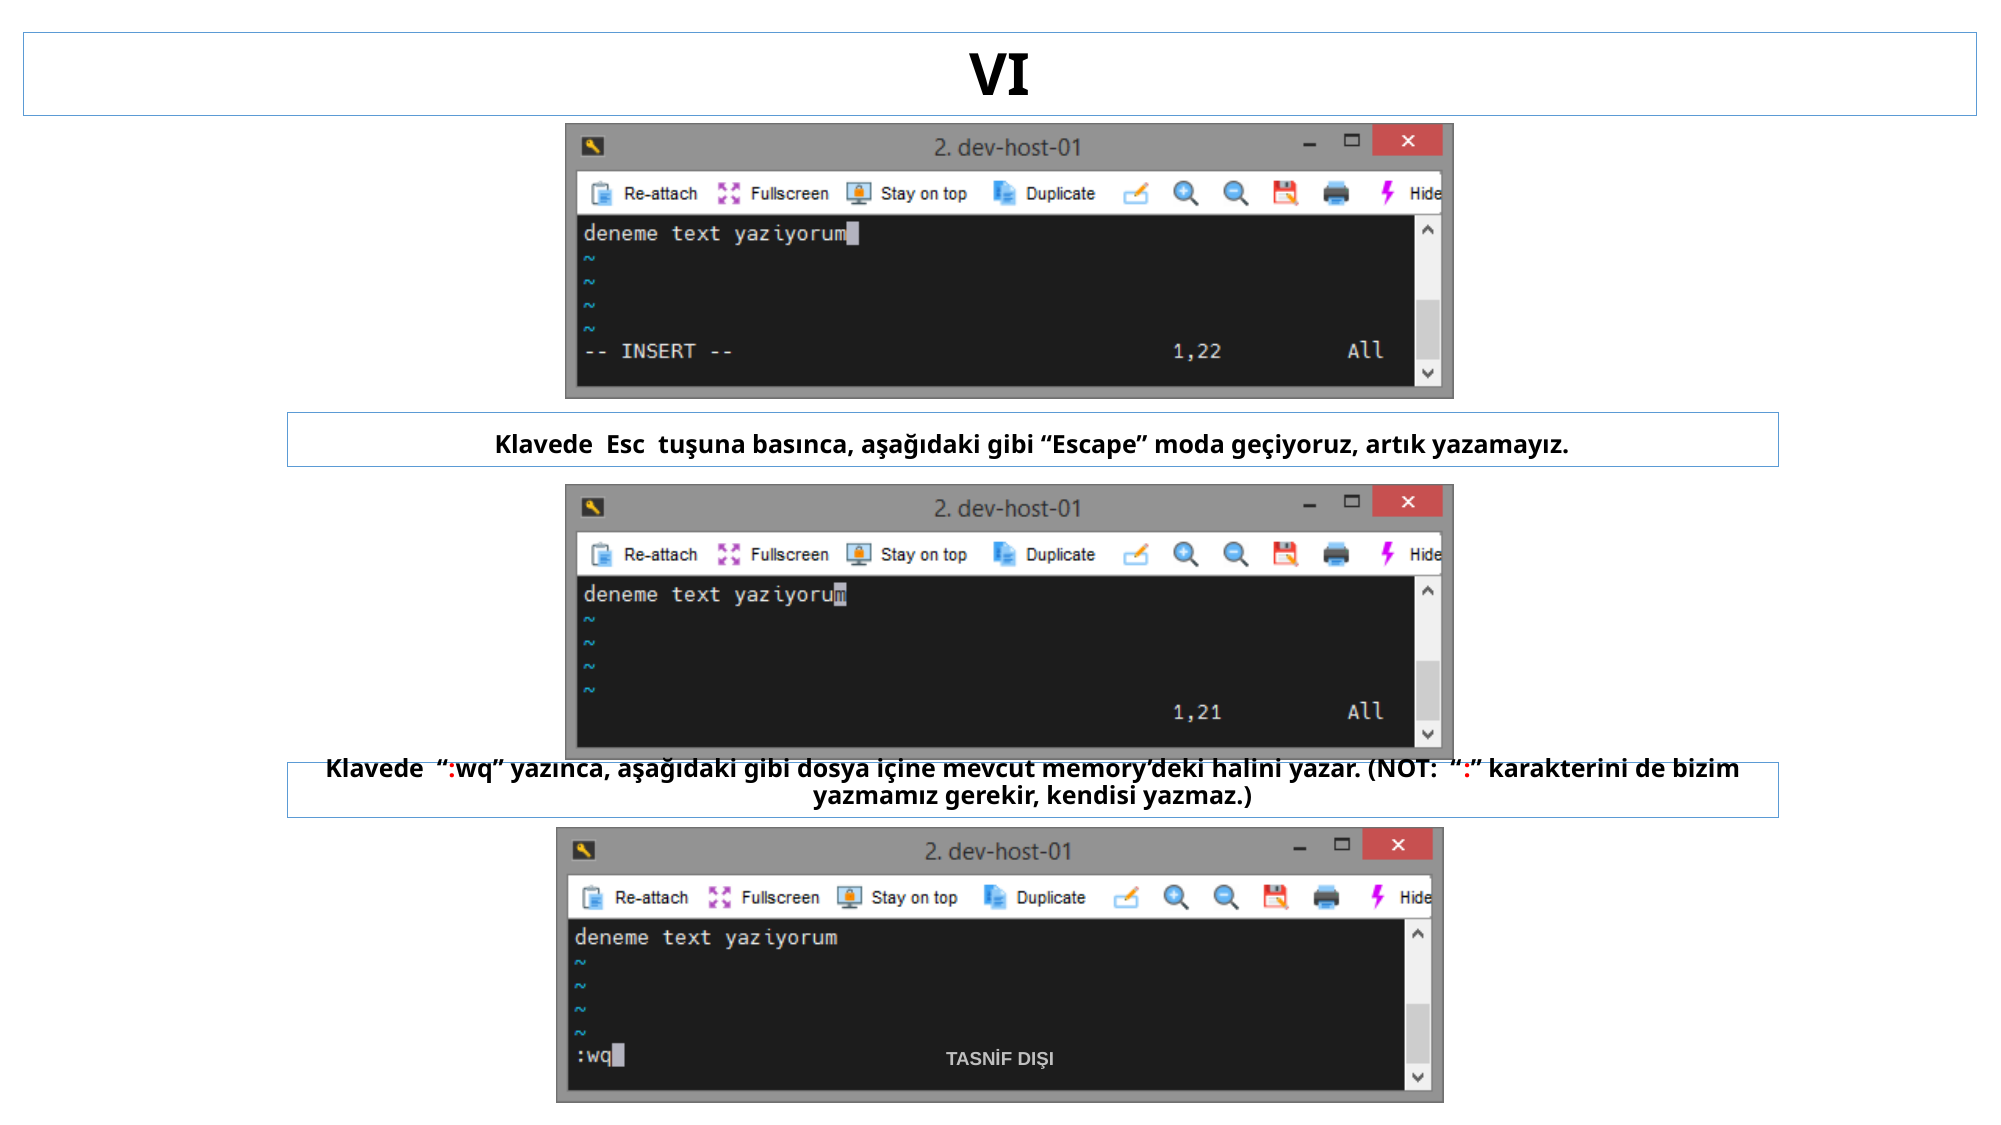

# VI
Klavede Esc tuşuna basınca, aşağıdaki gibi “Escape” moda geçiyoruz, artık yazamayız.
Klavede “:wq” yazınca, aşağıdaki gibi dosya içine mevcut memory’deki halini yazar. (NOT: “:” karakterini de bizim yazmamız gerekir, kendisi yazmaz.)
TASNİF DIŞI